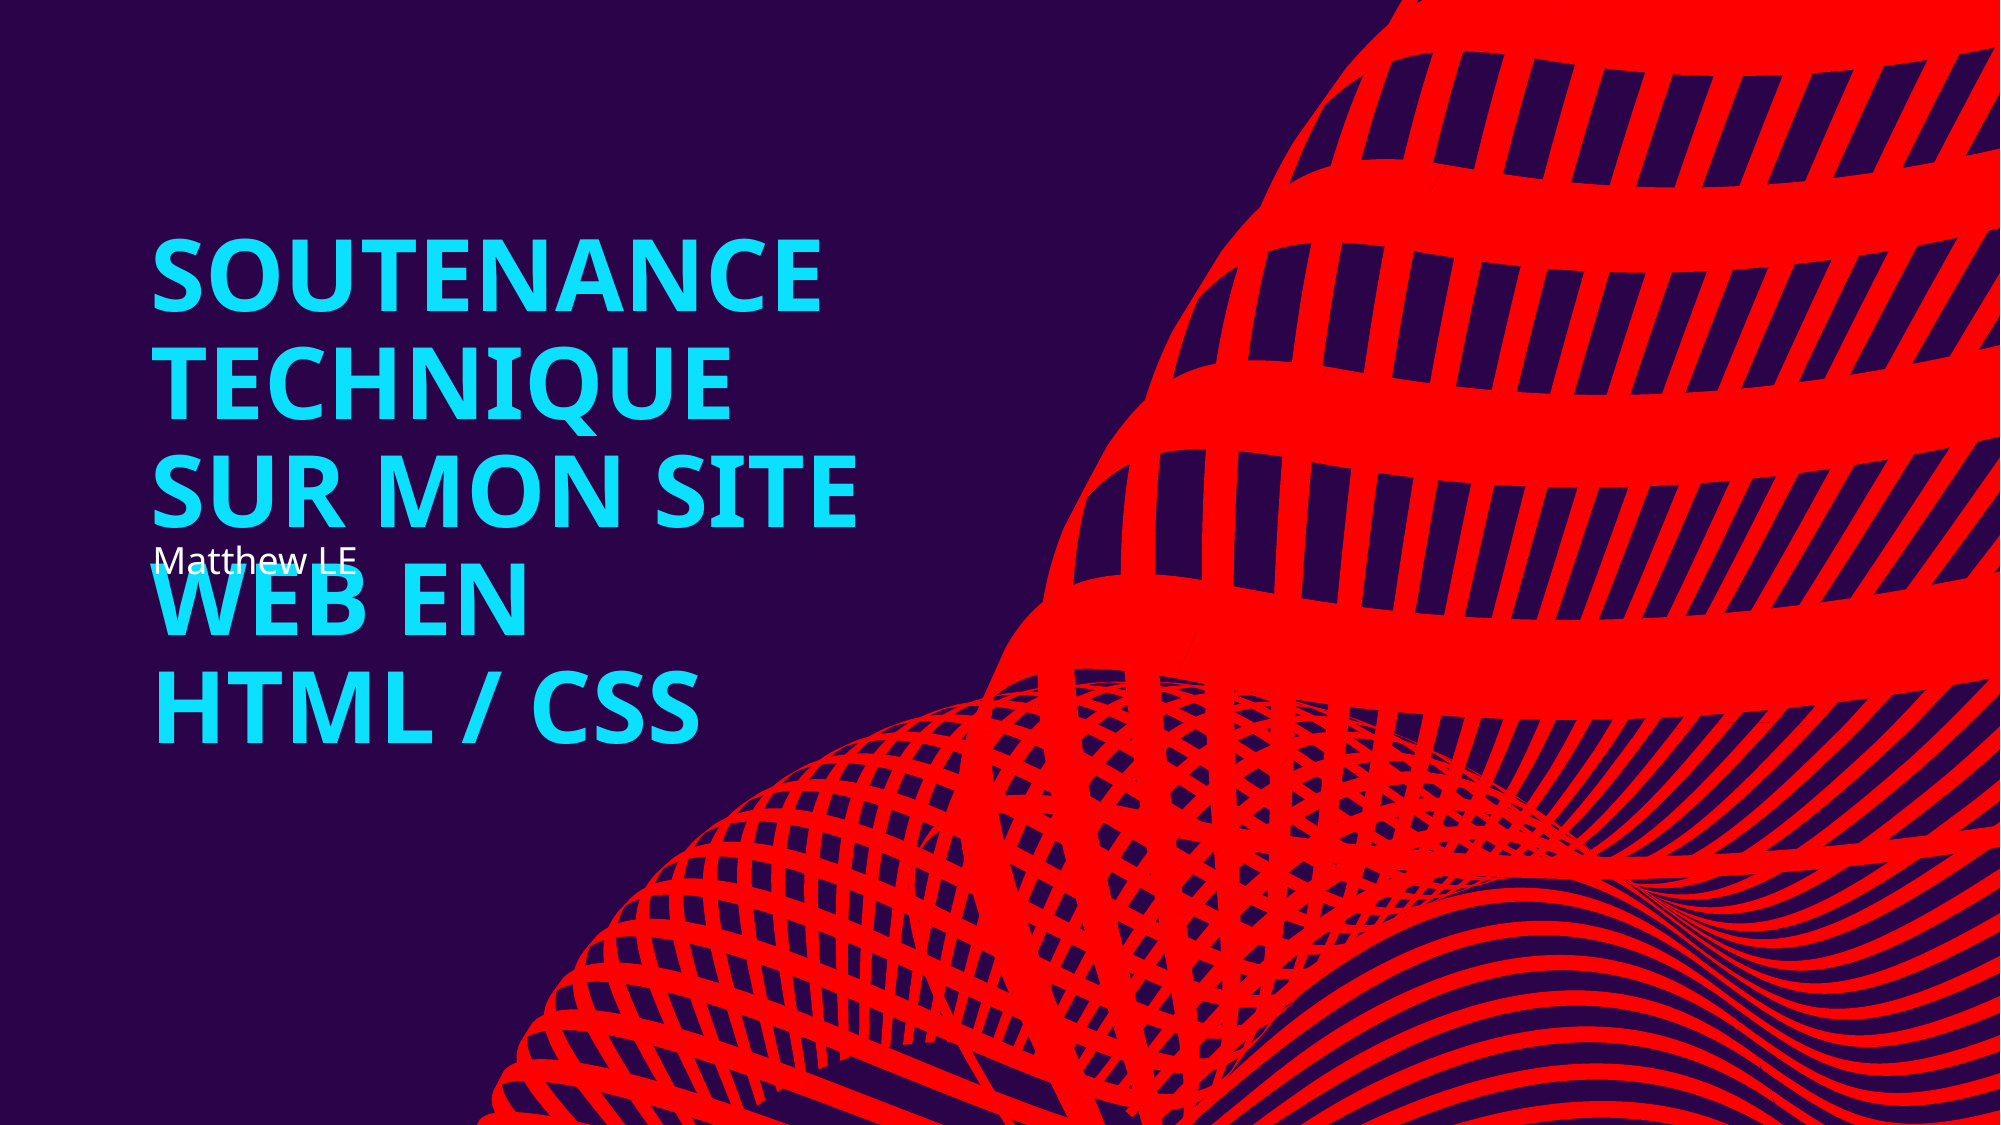

# Soutenance technique sur mon site web en html / css
Matthew LE